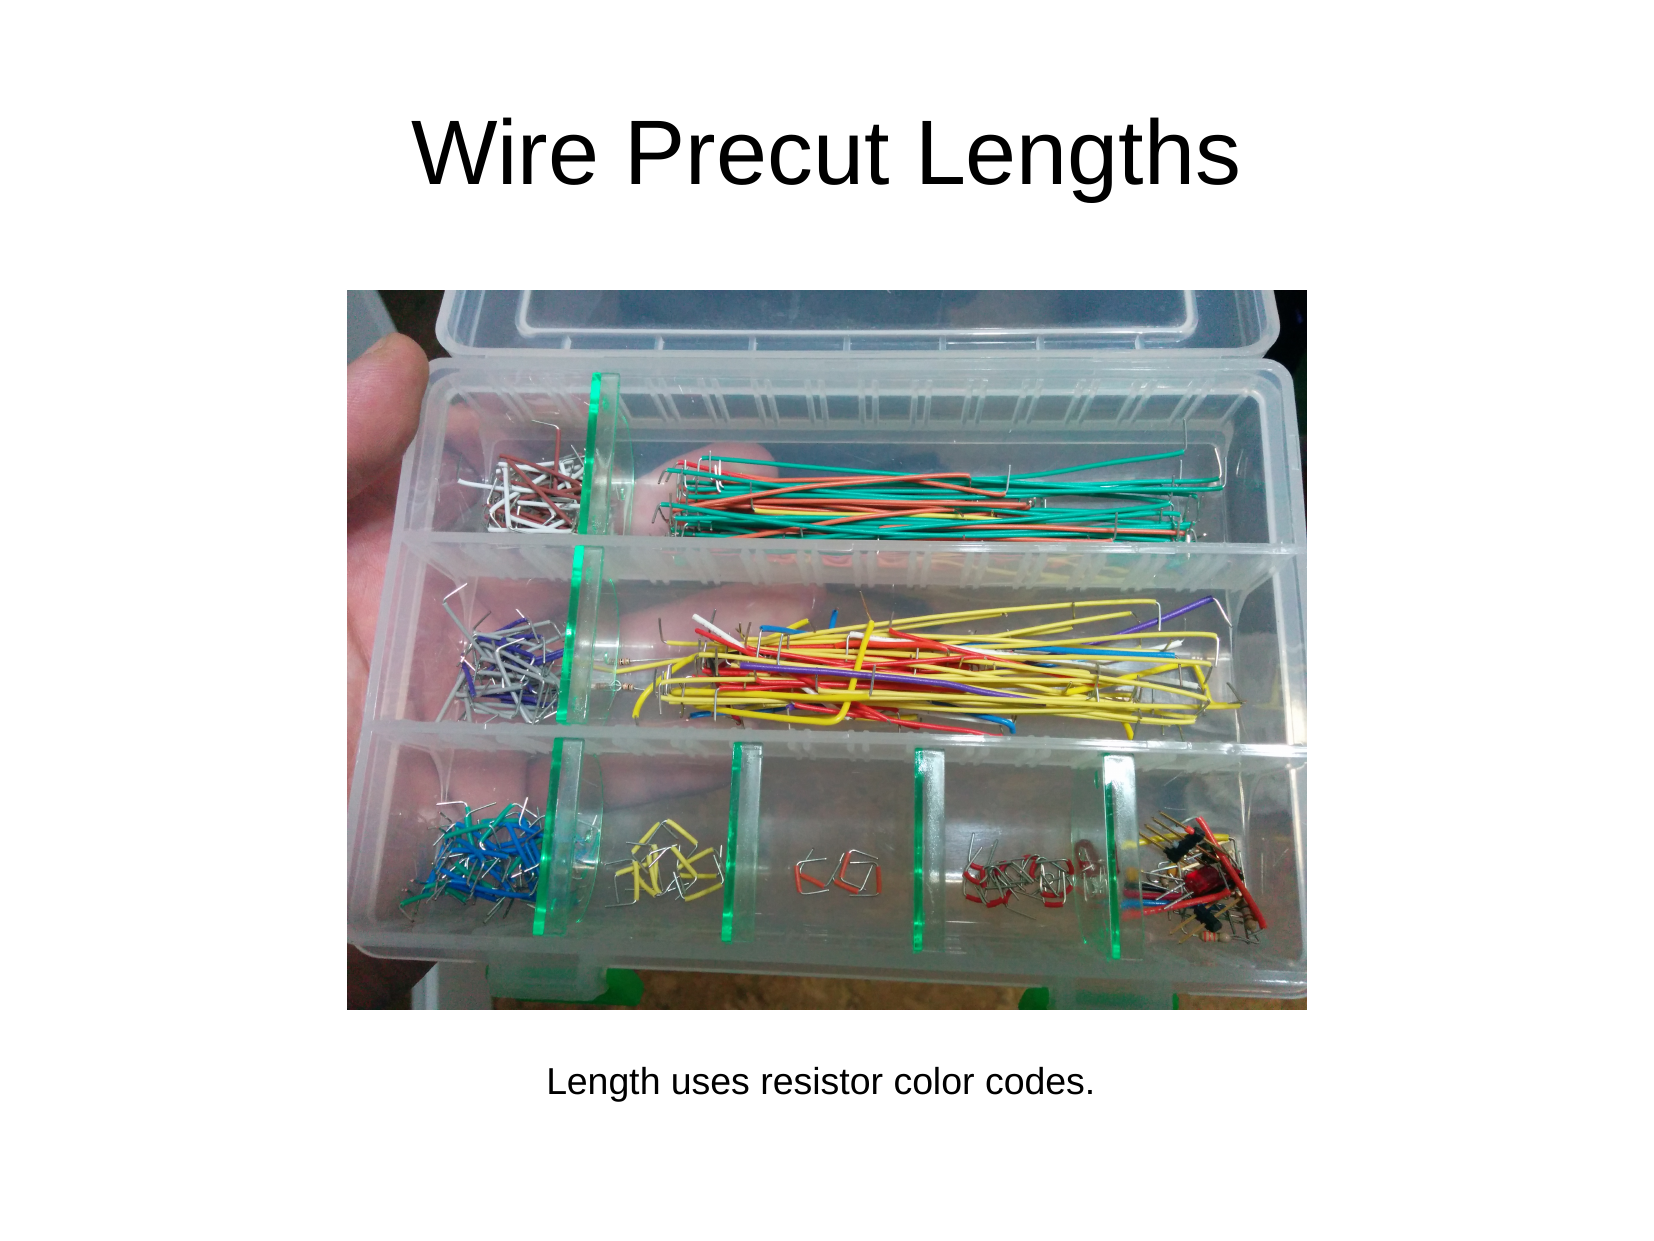

# Wire Precut Lengths
Length uses resistor color codes.